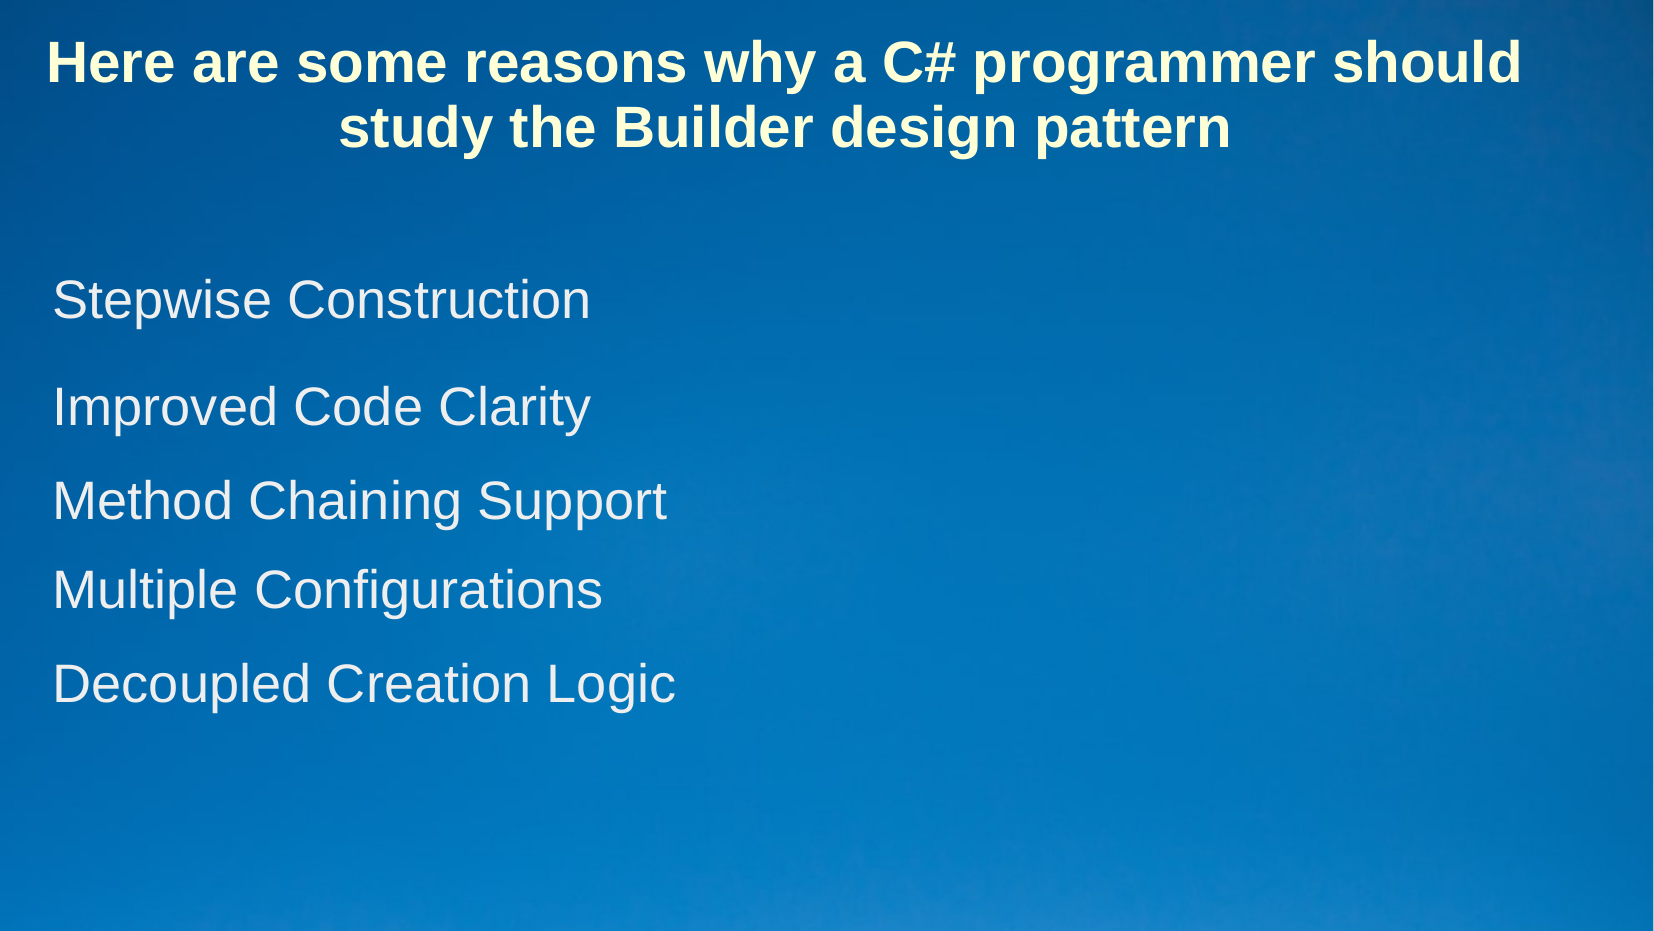

# Here are some reasons why a C# programmer should study the Builder design pattern
Stepwise Construction
Improved Code Clarity
Method Chaining Support
Multiple Configurations
Decoupled Creation Logic